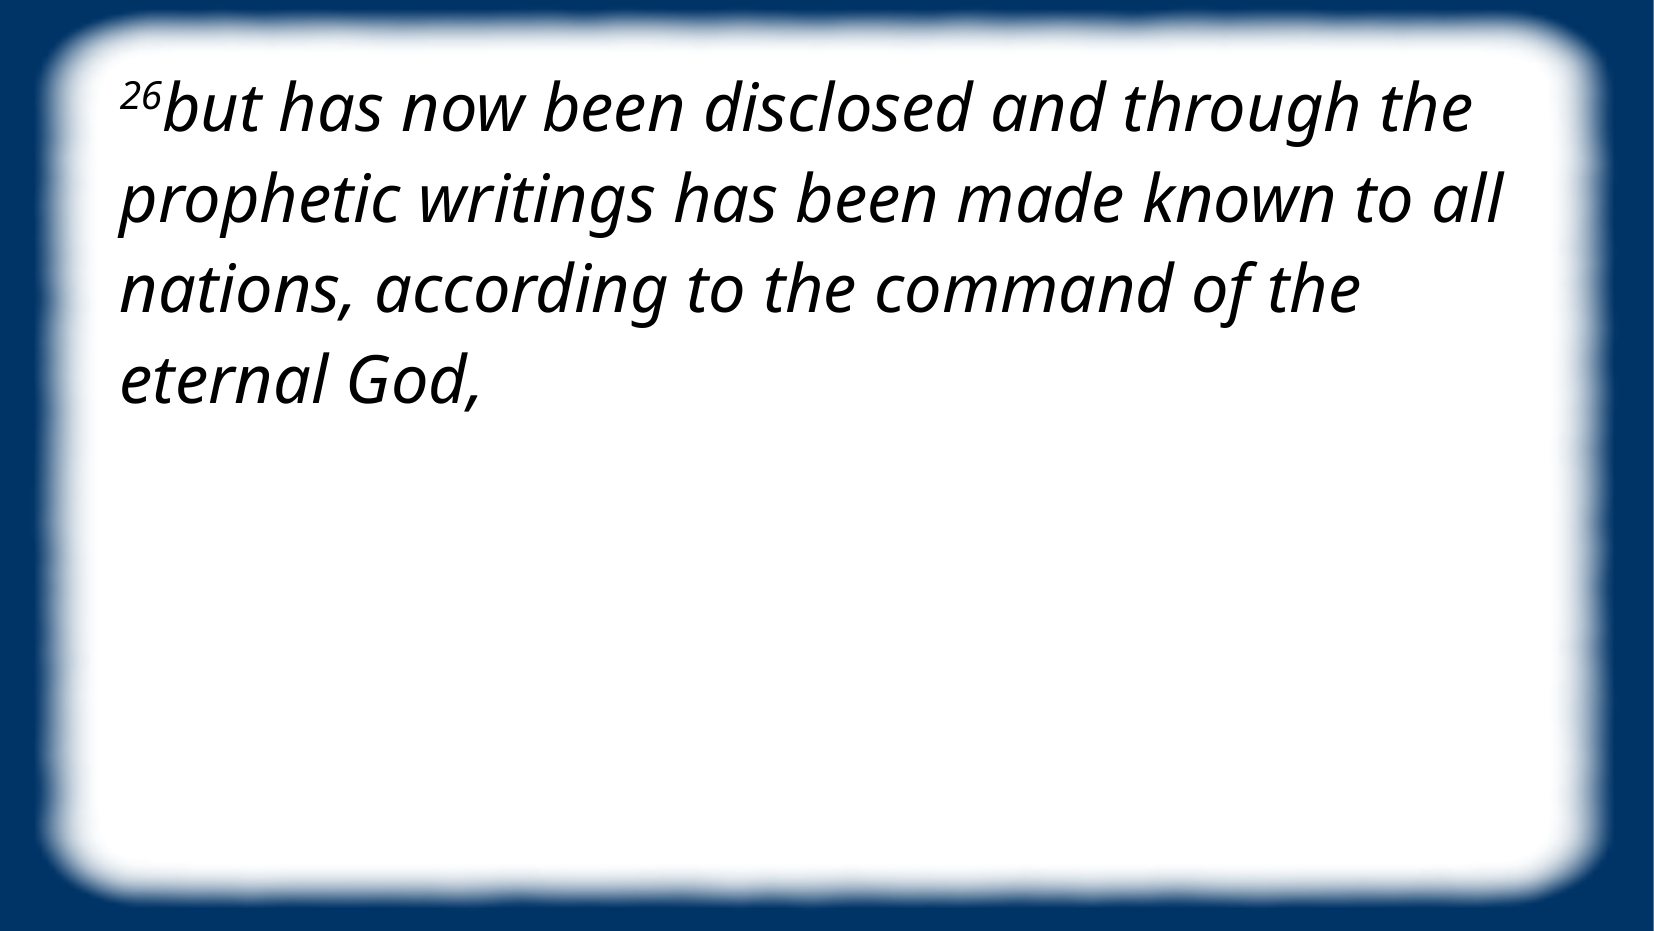

26but has now been disclosed and through the prophetic writings has been made known to all nations, according to the command of the eternal God,